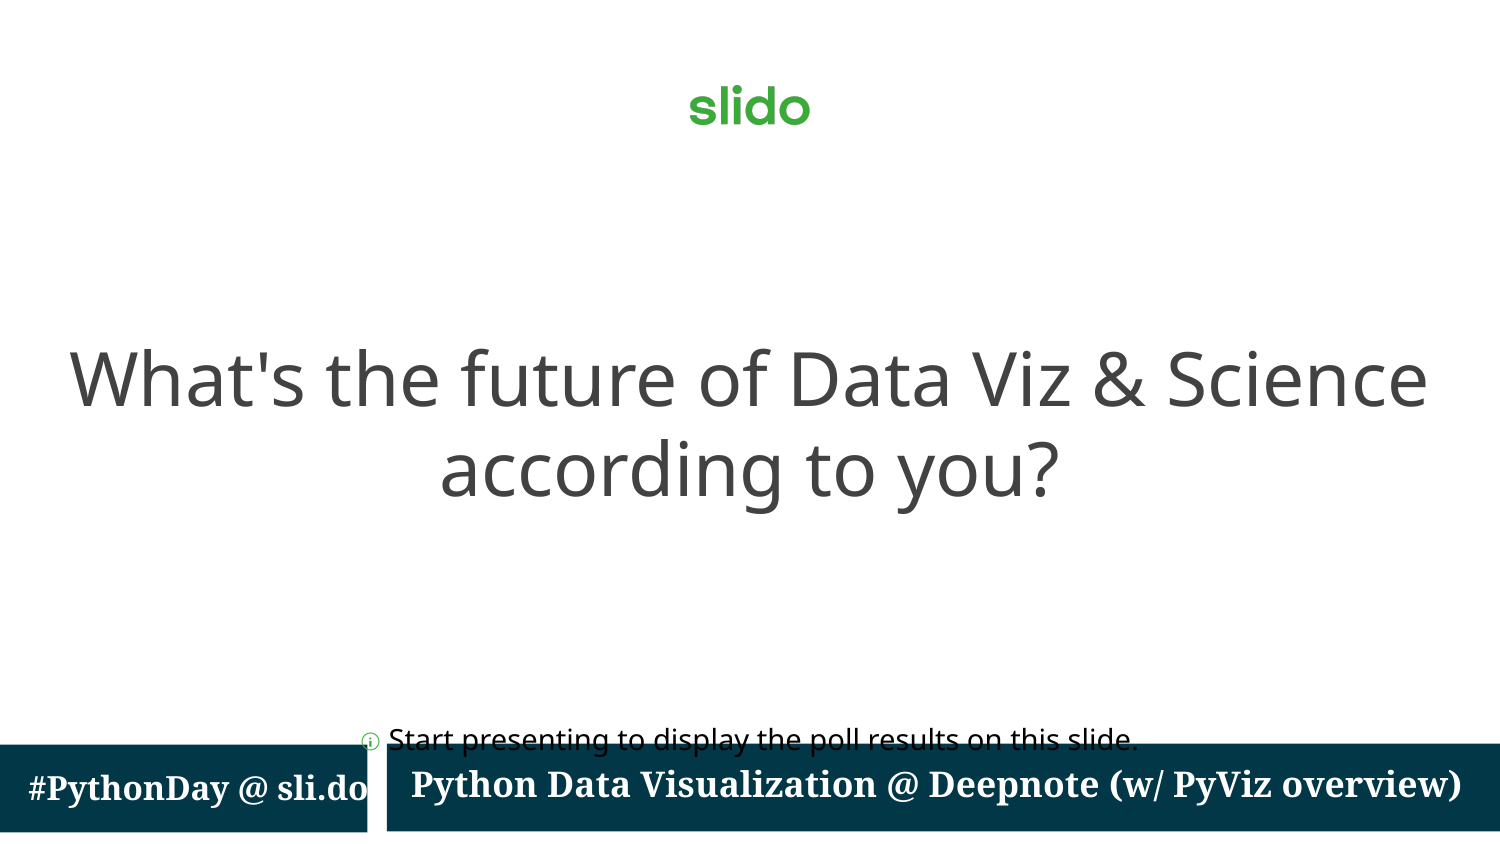

What's the future of Data Viz & Science according to you?
ⓘ Start presenting to display the poll results on this slide.
Python Data Visualization @ Deepnote (w/ PyViz overview)
#PythonDay @ sli.do